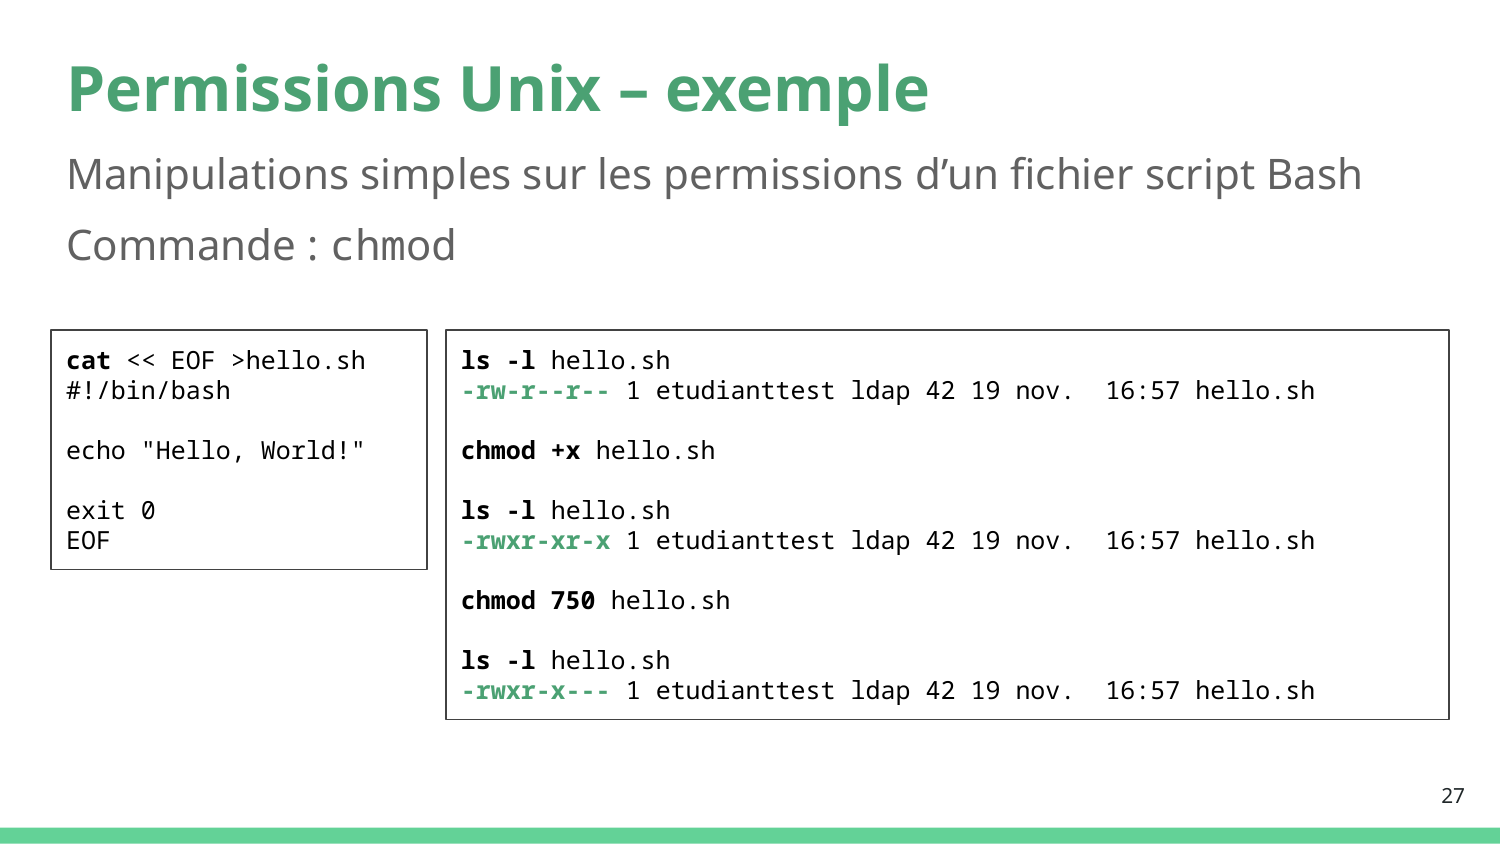

# Permissions Unix – exemple
Manipulations simples sur les permissions d’un fichier script Bash
Commande : chmod
cat << EOF >hello.sh
#!/bin/bash
echo "Hello, World!"
exit 0
EOF
ls -l hello.sh
-rw-r--r-- 1 etudianttest ldap 42 19 nov. 16:57 hello.sh
chmod +x hello.sh
ls -l hello.sh
-rwxr-xr-x 1 etudianttest ldap 42 19 nov. 16:57 hello.sh
chmod 750 hello.sh
ls -l hello.sh
-rwxr-x--- 1 etudianttest ldap 42 19 nov. 16:57 hello.sh